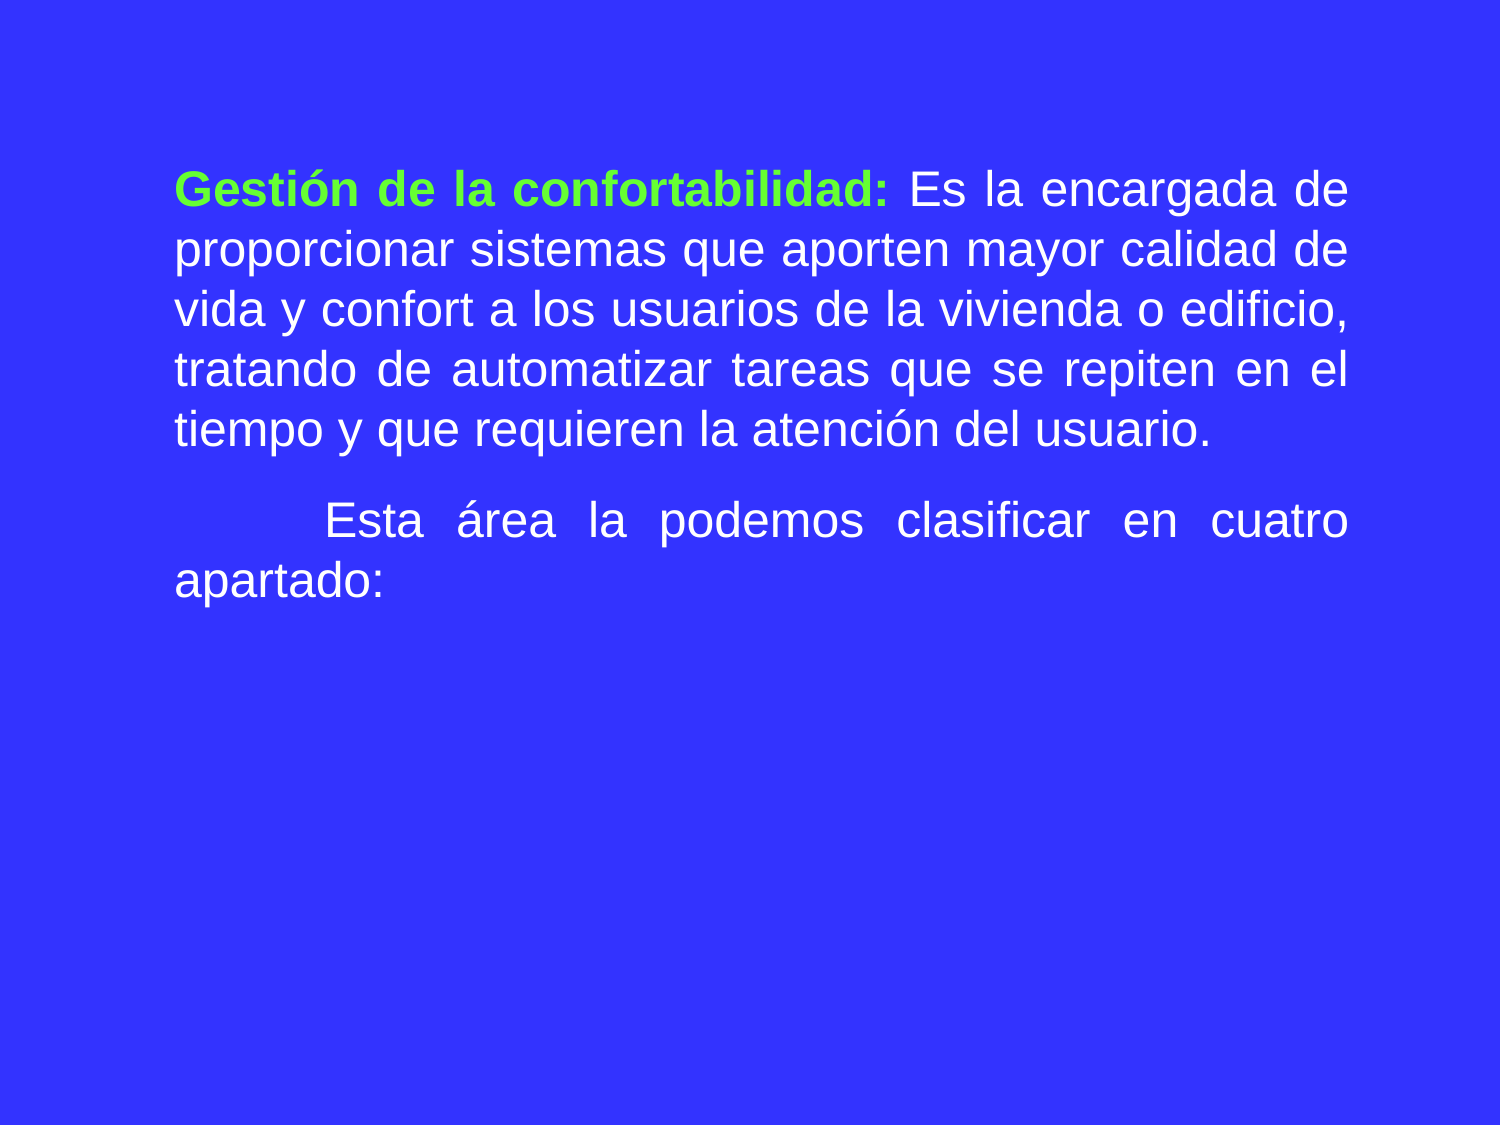

Gestión de la confortabilidad: Es la encargada de proporcionar sistemas que aporten mayor calidad de vida y confort a los usuarios de la vivienda o edificio, tratando de automatizar tareas que se repiten en el tiempo y que requieren la atención del usuario.
	Esta área la podemos clasificar en cuatro apartado: